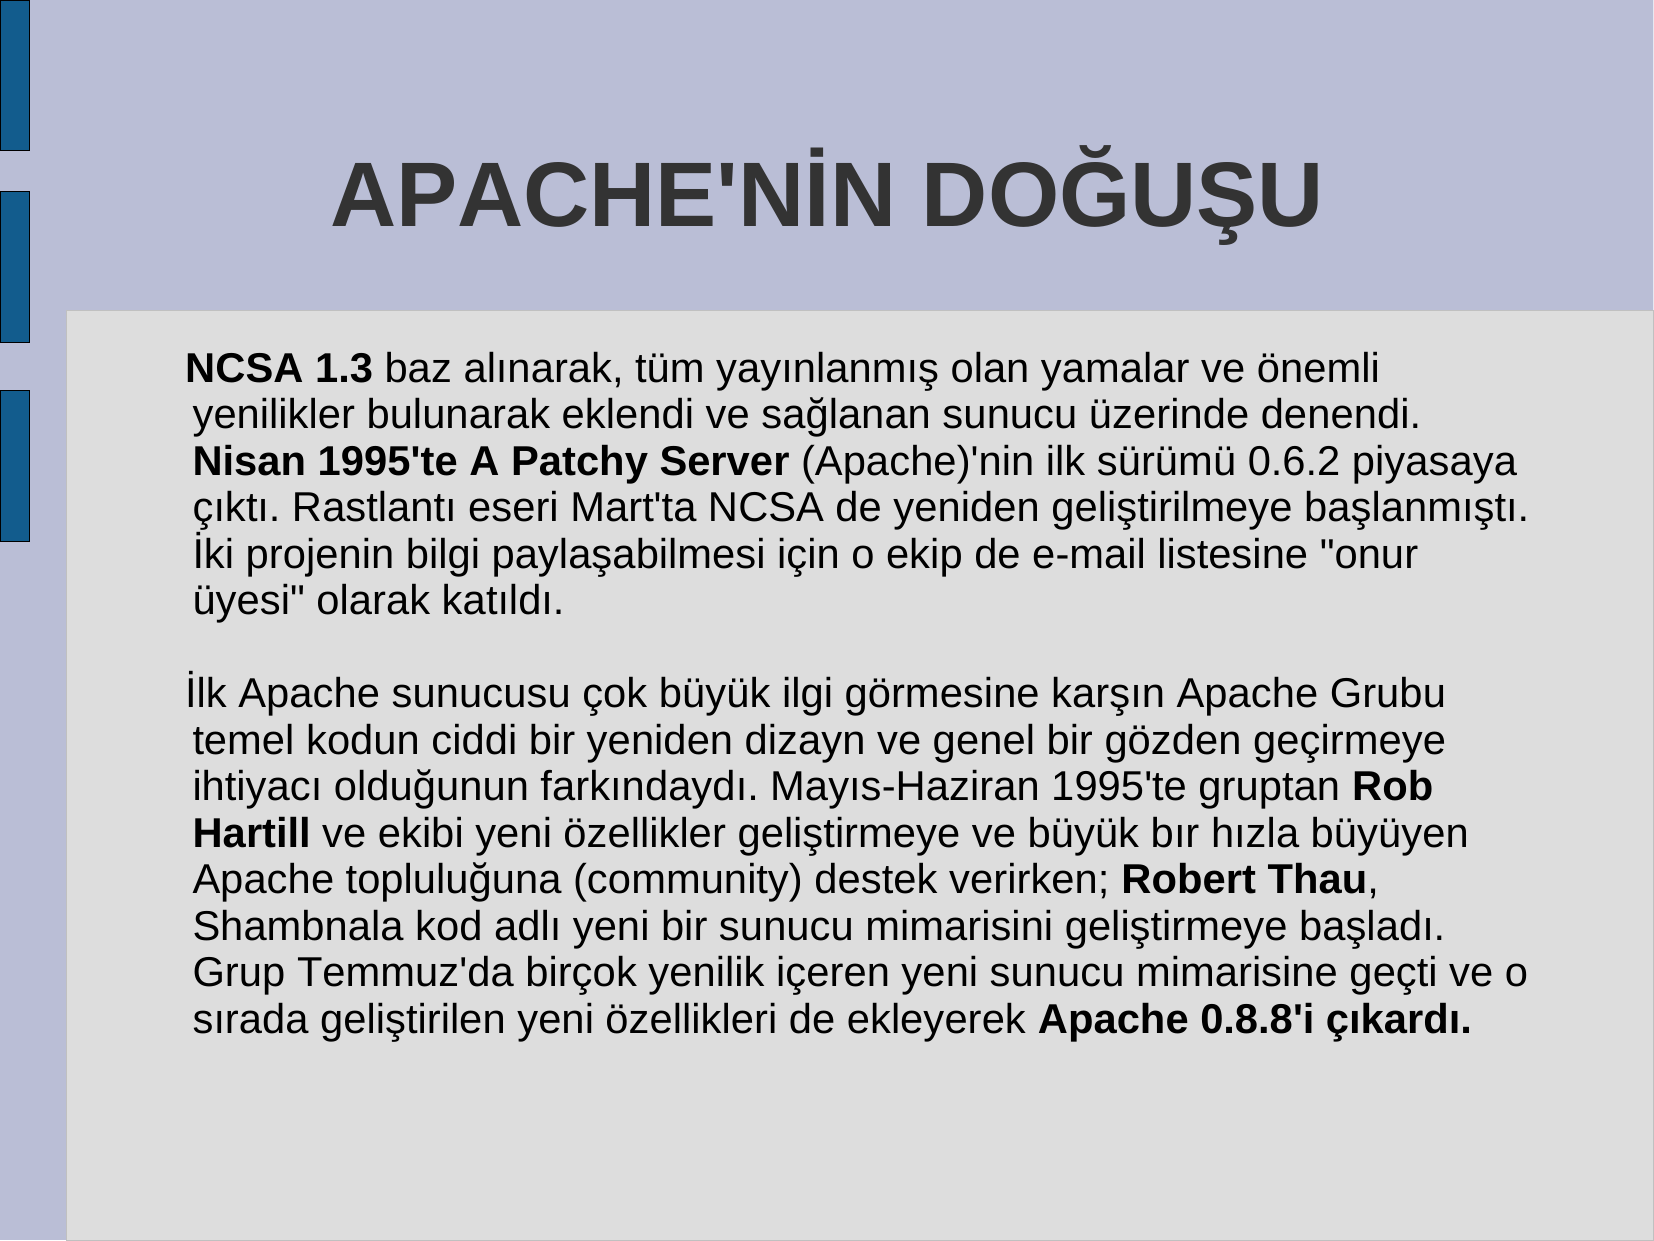

# APACHE'NİN DOĞUŞU
 NCSA 1.3 baz alınarak, tüm yayınlanmış olan yamalar ve önemli yenilikler bulunarak eklendi ve sağlanan sunucu üzerinde denendi. Nisan 1995'te A Patchy Server (Apache)'nin ilk sürümü 0.6.2 piyasaya çıktı. Rastlantı eseri Mart'ta NCSA de yeniden geliştirilmeye başlanmıştı. İki projenin bilgi paylaşabilmesi için o ekip de e-mail listesine "onur üyesi" olarak katıldı.
 İlk Apache sunucusu çok büyük ilgi görmesine karşın Apache Grubu temel kodun ciddi bir yeniden dizayn ve genel bir gözden geçirmeye ihtiyacı olduğunun farkındaydı. Mayıs-Haziran 1995'te gruptan Rob Hartill ve ekibi yeni özellikler geliştirmeye ve büyük bır hızla büyüyen Apache topluluğuna (community) destek verirken; Robert Thau, Shambnala kod adlı yeni bir sunucu mimarisini geliştirmeye başladı. Grup Temmuz'da birçok yenilik içeren yeni sunucu mimarisine geçti ve o sırada geliştirilen yeni özellikleri de ekleyerek Apache 0.8.8'i çıkardı.